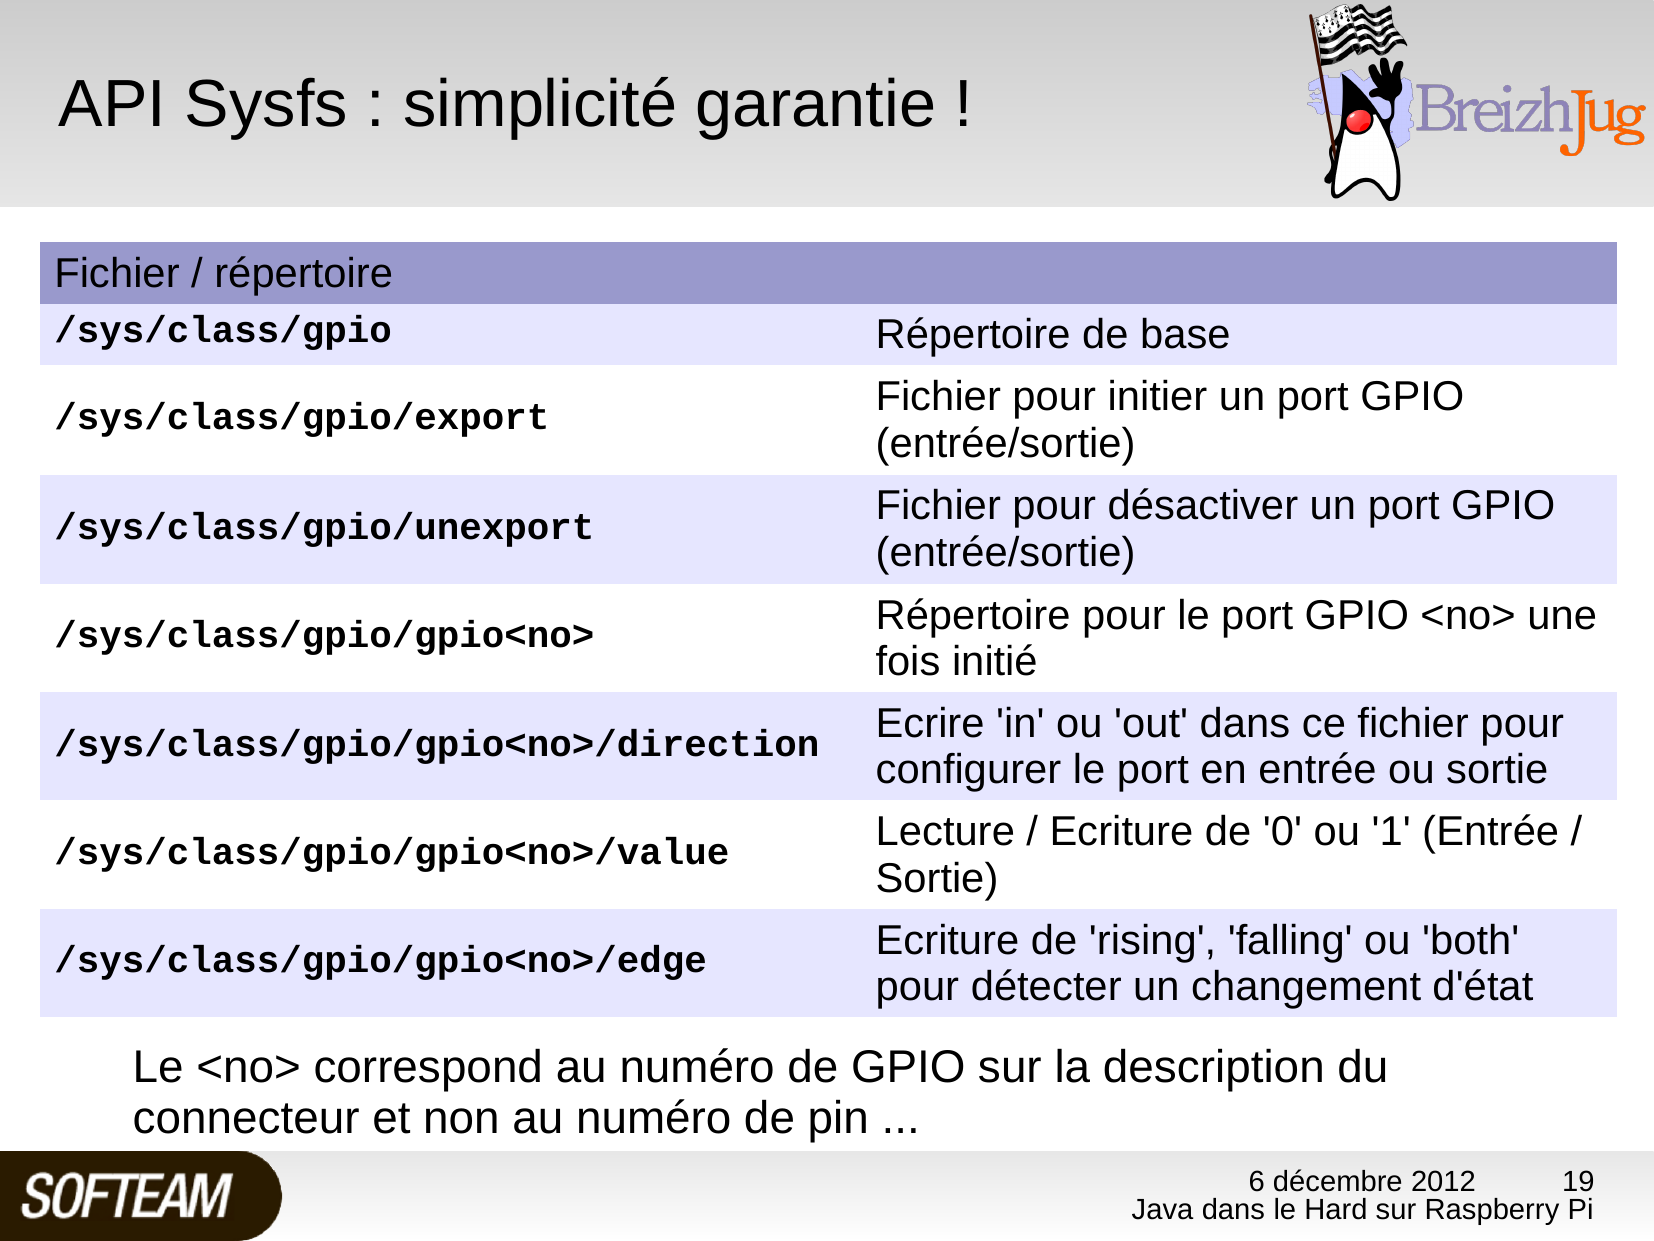

# API Sysfs : simplicité garantie !
| Fichier / répertoire | |
| --- | --- |
| /sys/class/gpio | Répertoire de base |
| /sys/class/gpio/export | Fichier pour initier un port GPIO (entrée/sortie) |
| /sys/class/gpio/unexport | Fichier pour désactiver un port GPIO (entrée/sortie) |
| /sys/class/gpio/gpio<no> | Répertoire pour le port GPIO <no> une fois initié |
| /sys/class/gpio/gpio<no>/direction | Ecrire 'in' ou 'out' dans ce fichier pour configurer le port en entrée ou sortie |
| /sys/class/gpio/gpio<no>/value | Lecture / Ecriture de '0' ou '1' (Entrée / Sortie) |
| /sys/class/gpio/gpio<no>/edge | Ecriture de 'rising', 'falling' ou 'both' pour détecter un changement d'état |
Le <no> correspond au numéro de GPIO sur la description du connecteur et non au numéro de pin ...
14 septembre 2012
19
Beaglebone - JugSummerCamp 2012